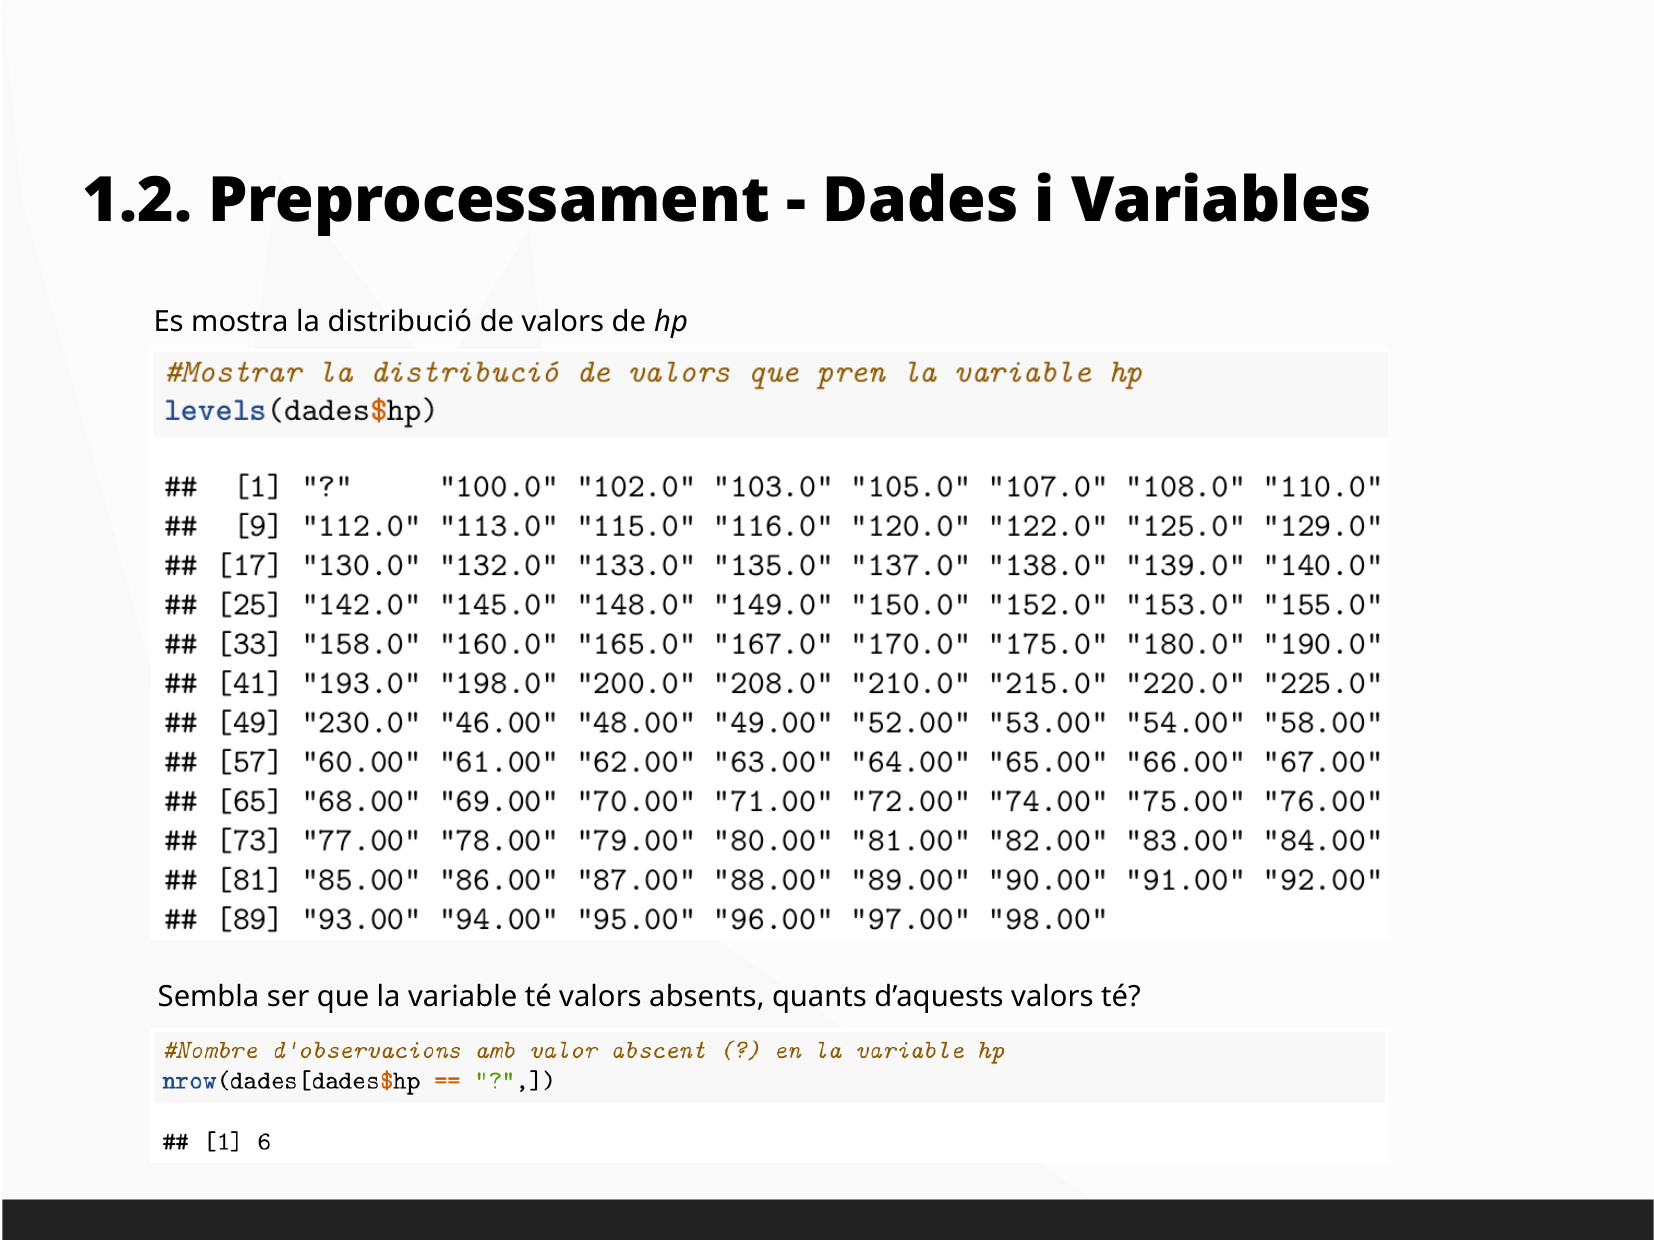

# 1.2. Preprocessament - Dades i Variables
Es mostra la distribució de valors de hp
Sembla ser que la variable té valors absents, quants d’aquests valors té?